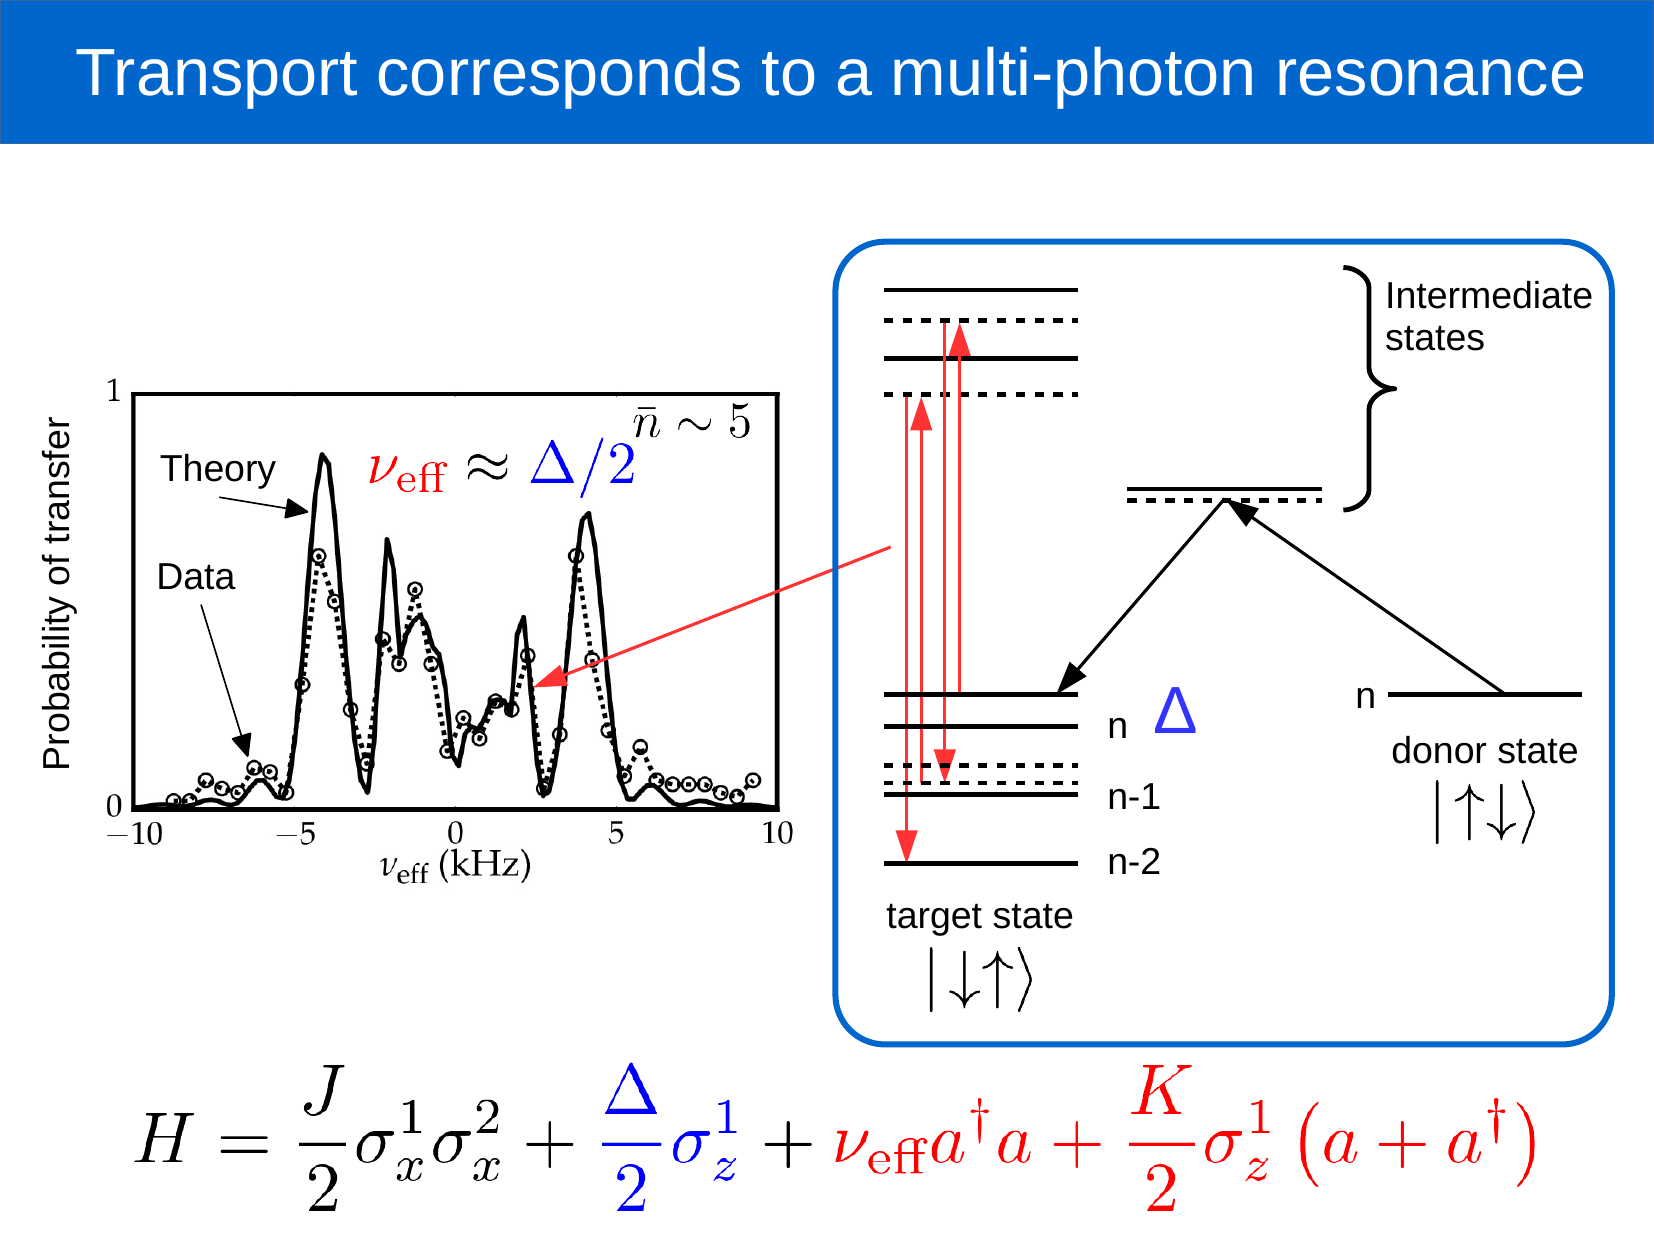

# Transport corresponds to a multi-photon resonance
Intermediate
states
Theory
Data
Probability of transfer
n
n
n-1
n-2
Δ
donor state
target state